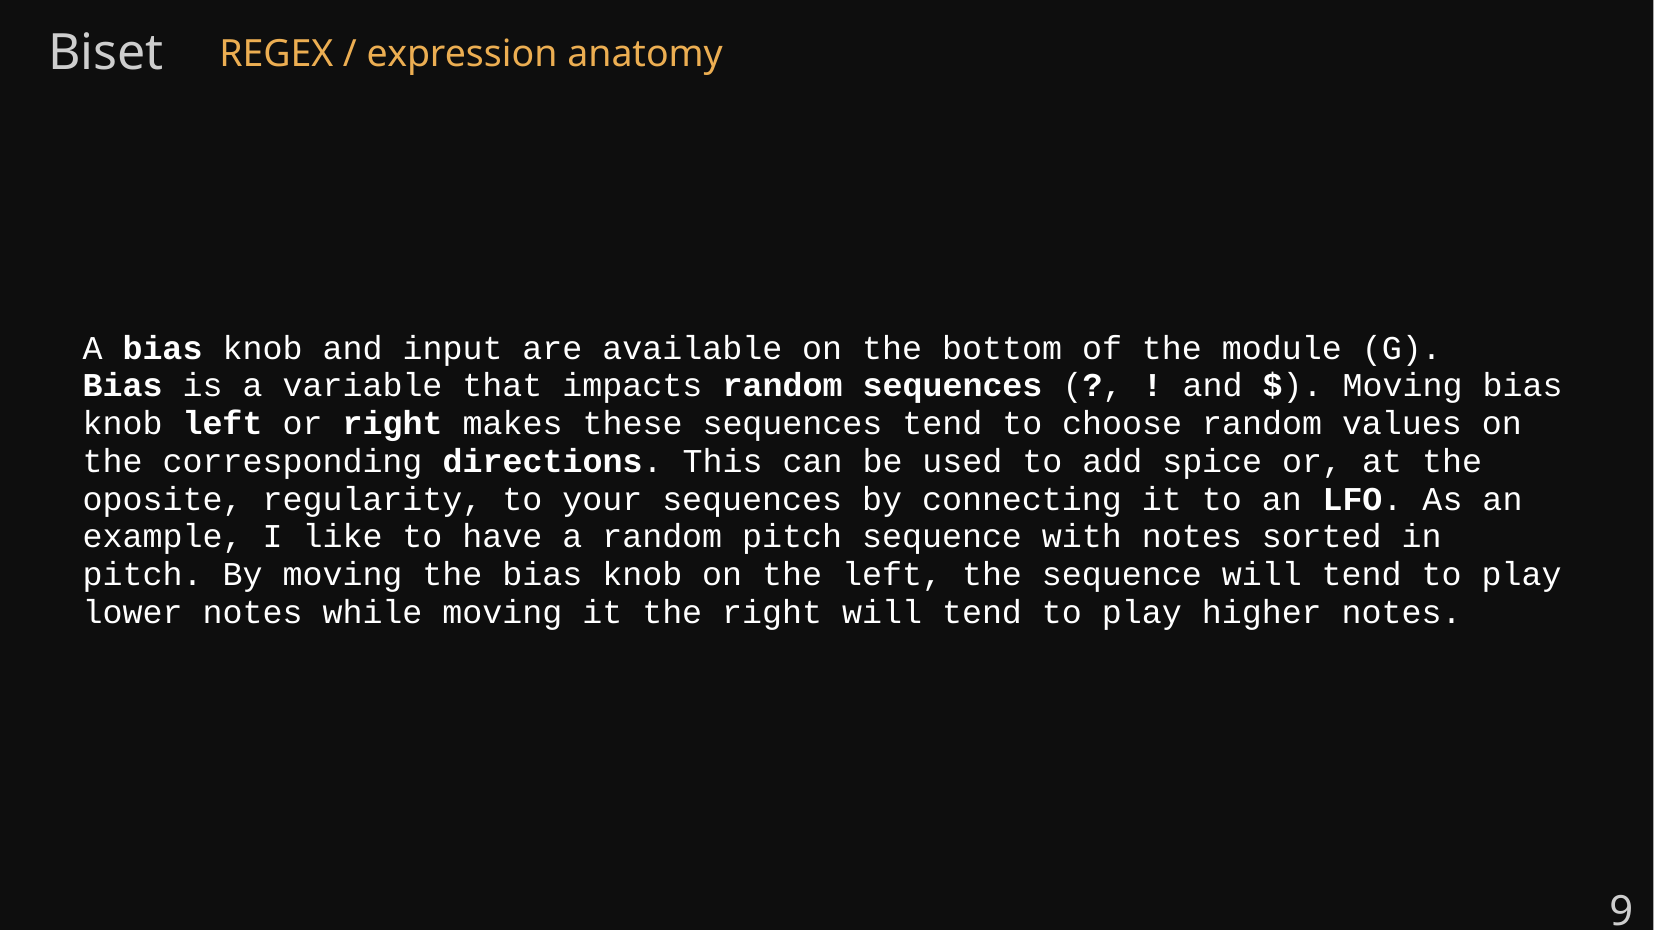

Biset
REGEX / expression anatomy
# A bias knob and input are available on the bottom of the module (G).
Bias is a variable that impacts random sequences (?, ! and $). Moving bias knob left or right makes these sequences tend to choose random values on the corresponding directions. This can be used to add spice or, at the oposite, regularity, to your sequences by connecting it to an LFO. As an example, I like to have a random pitch sequence with notes sorted in pitch. By moving the bias knob on the left, the sequence will tend to play lower notes while moving it the right will tend to play higher notes.
9